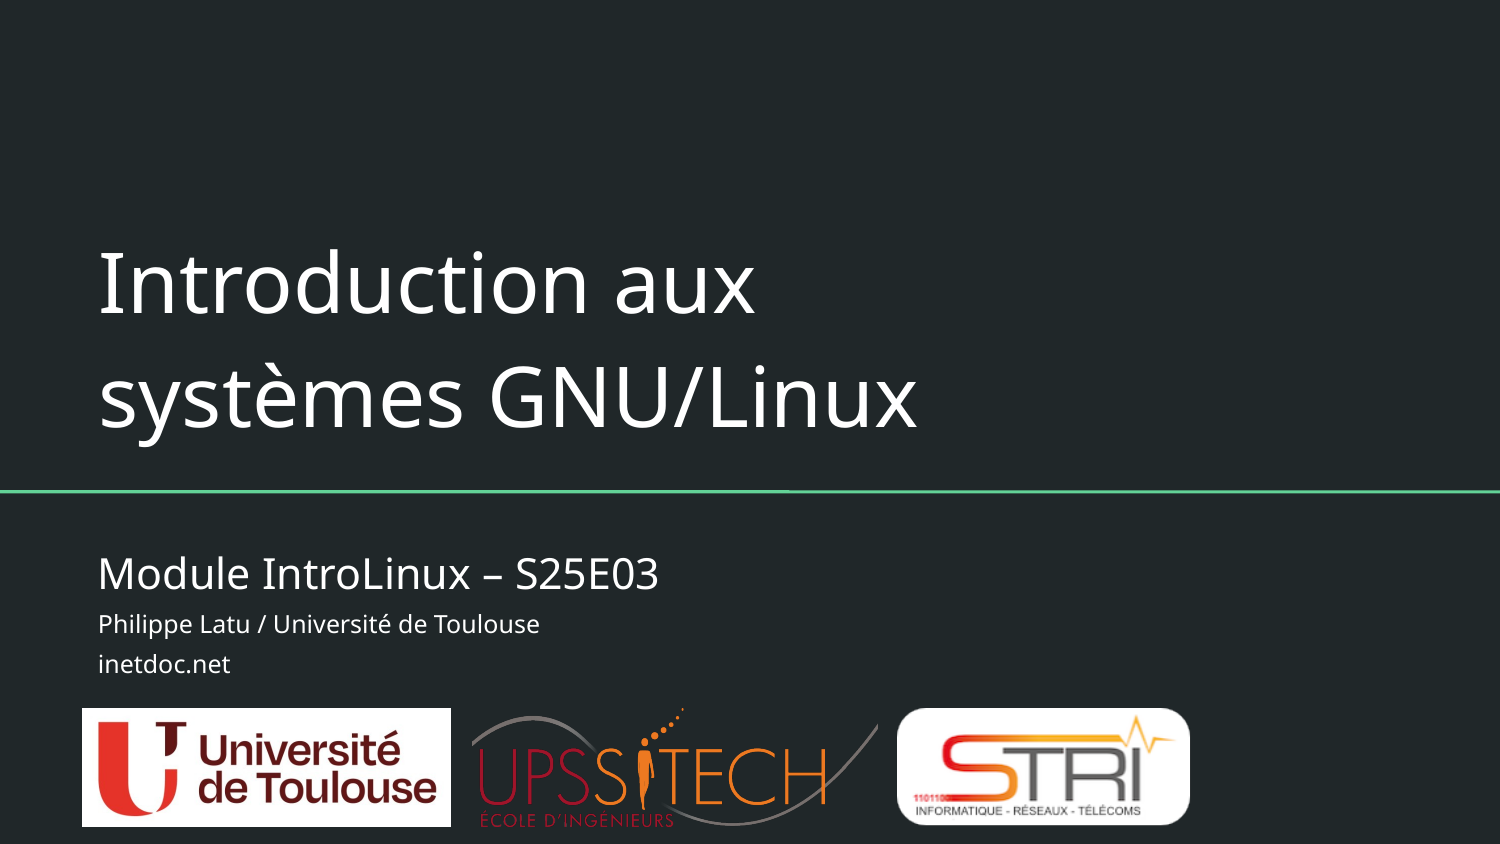

# Introduction aux
systèmes GNU/Linux
Module IntroLinux – S25E03
Philippe Latu / Université de Toulouse
inetdoc.net